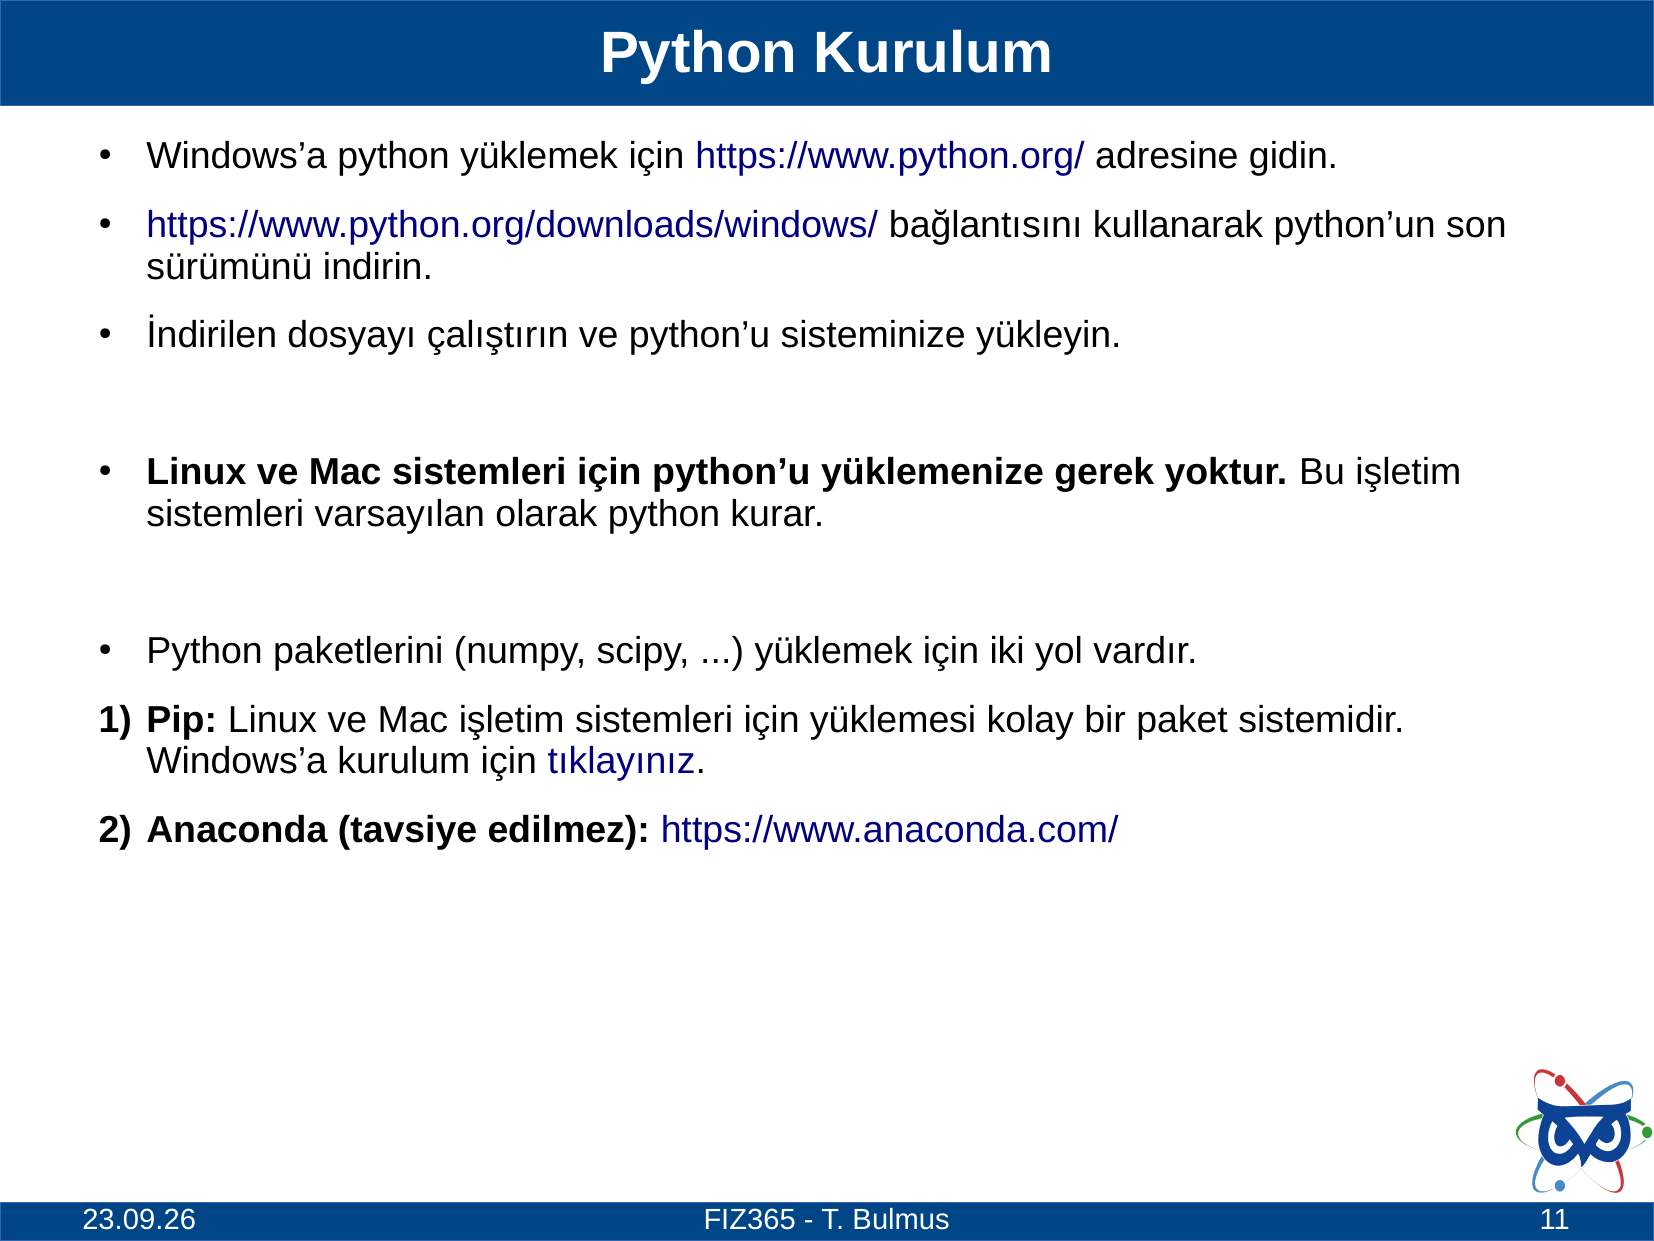

# Python Kurulum
Windows’a python yüklemek için https://www.python.org/ adresine gidin.
https://www.python.org/downloads/windows/ bağlantısını kullanarak python’un son sürümünü indirin.
İndirilen dosyayı çalıştırın ve python’u sisteminize yükleyin.
Linux ve Mac sistemleri için python’u yüklemenize gerek yoktur. Bu işletim sistemleri varsayılan olarak python kurar.
Python paketlerini (numpy, scipy, ...) yüklemek için iki yol vardır.
Pip: Linux ve Mac işletim sistemleri için yüklemesi kolay bir paket sistemidir. Windows’a kurulum için tıklayınız.
Anaconda (tavsiye edilmez): https://www.anaconda.com/
FIZ365 - T. Bulmus
11